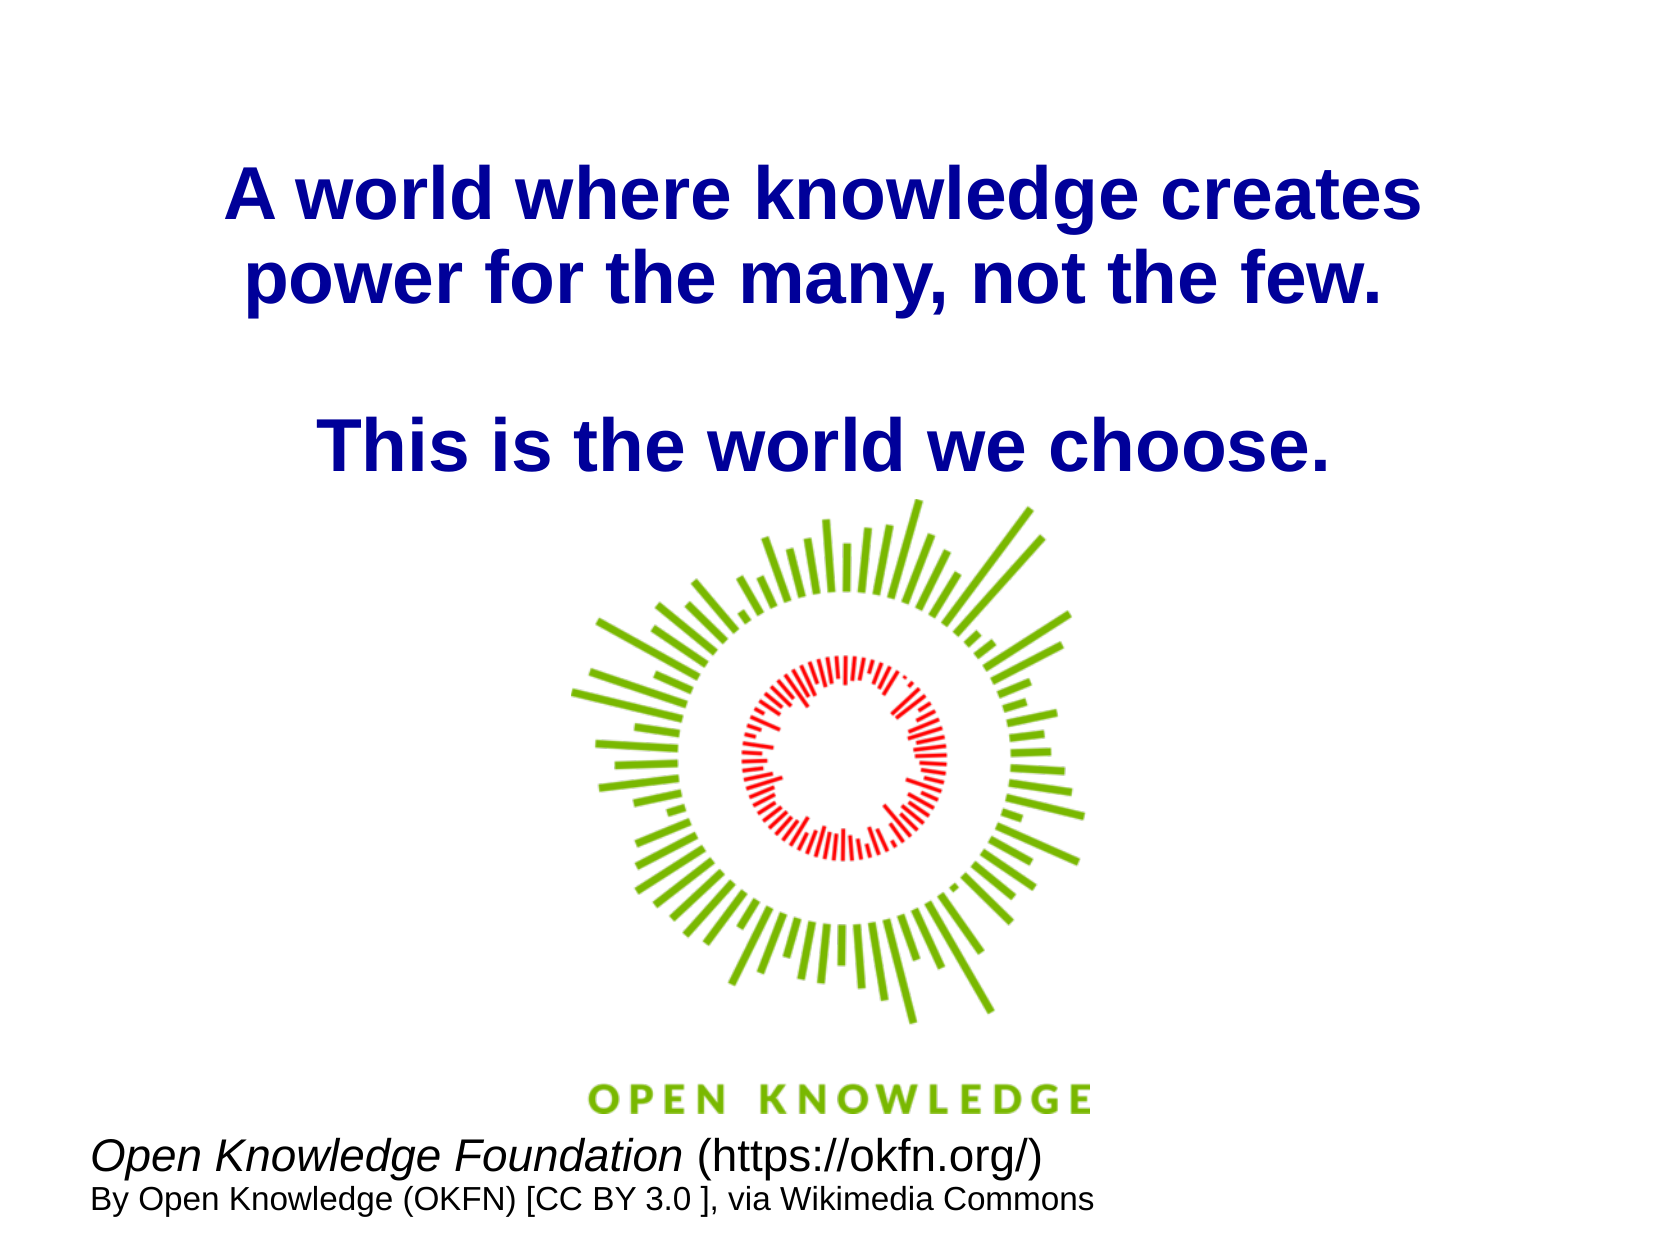

A world where knowledge creates power for the many, not the few.
This is the world we choose.
Open Knowledge Foundation (https://okfn.org/)
By Open Knowledge (OKFN) [CC BY 3.0 ], via Wikimedia Commons